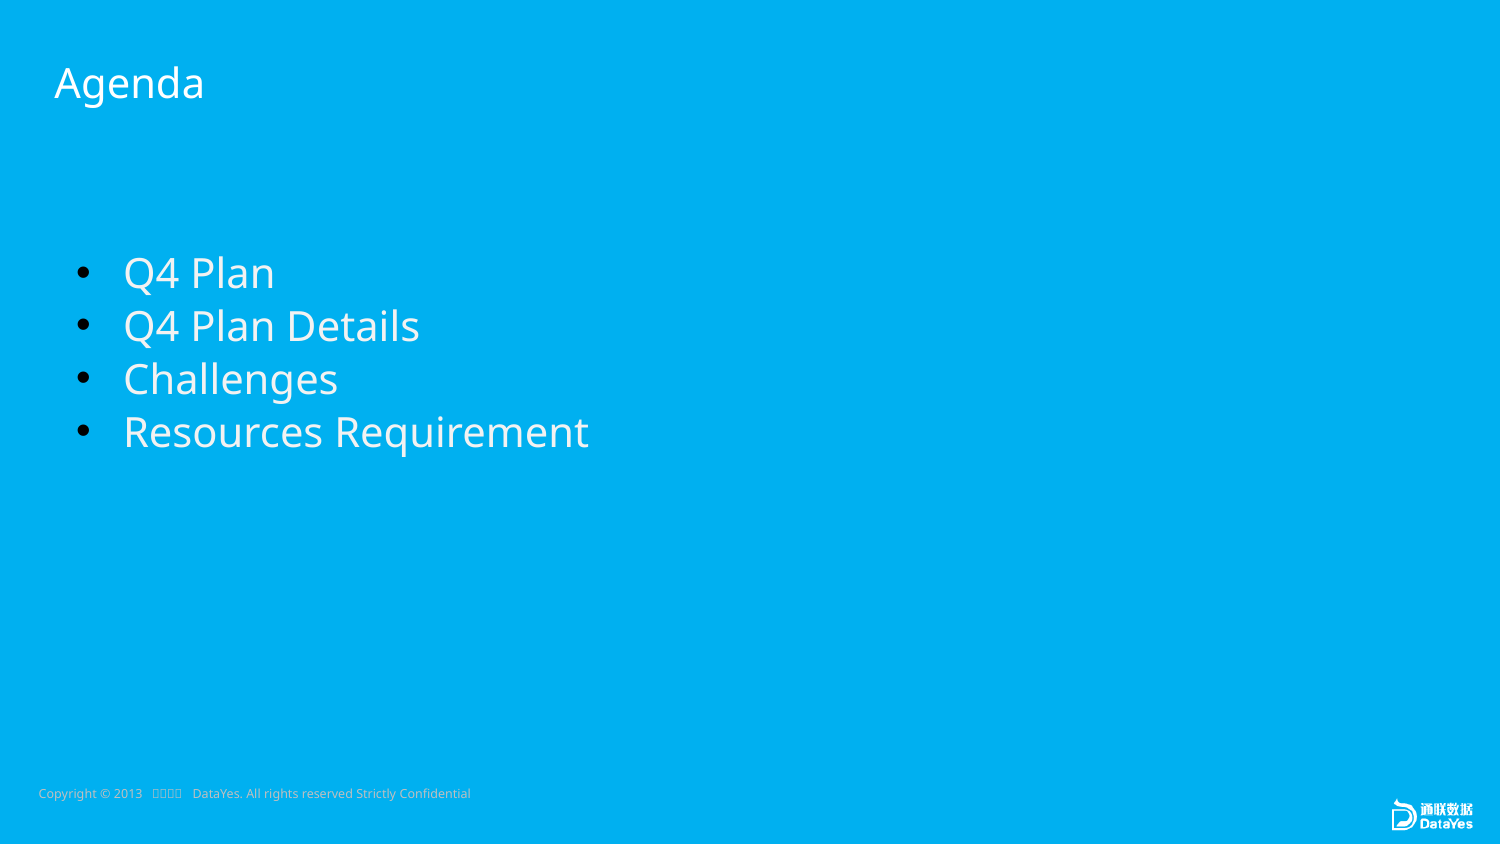

Agenda
# Q4 Plan
Q4 Plan Details
Challenges
Resources Requirement